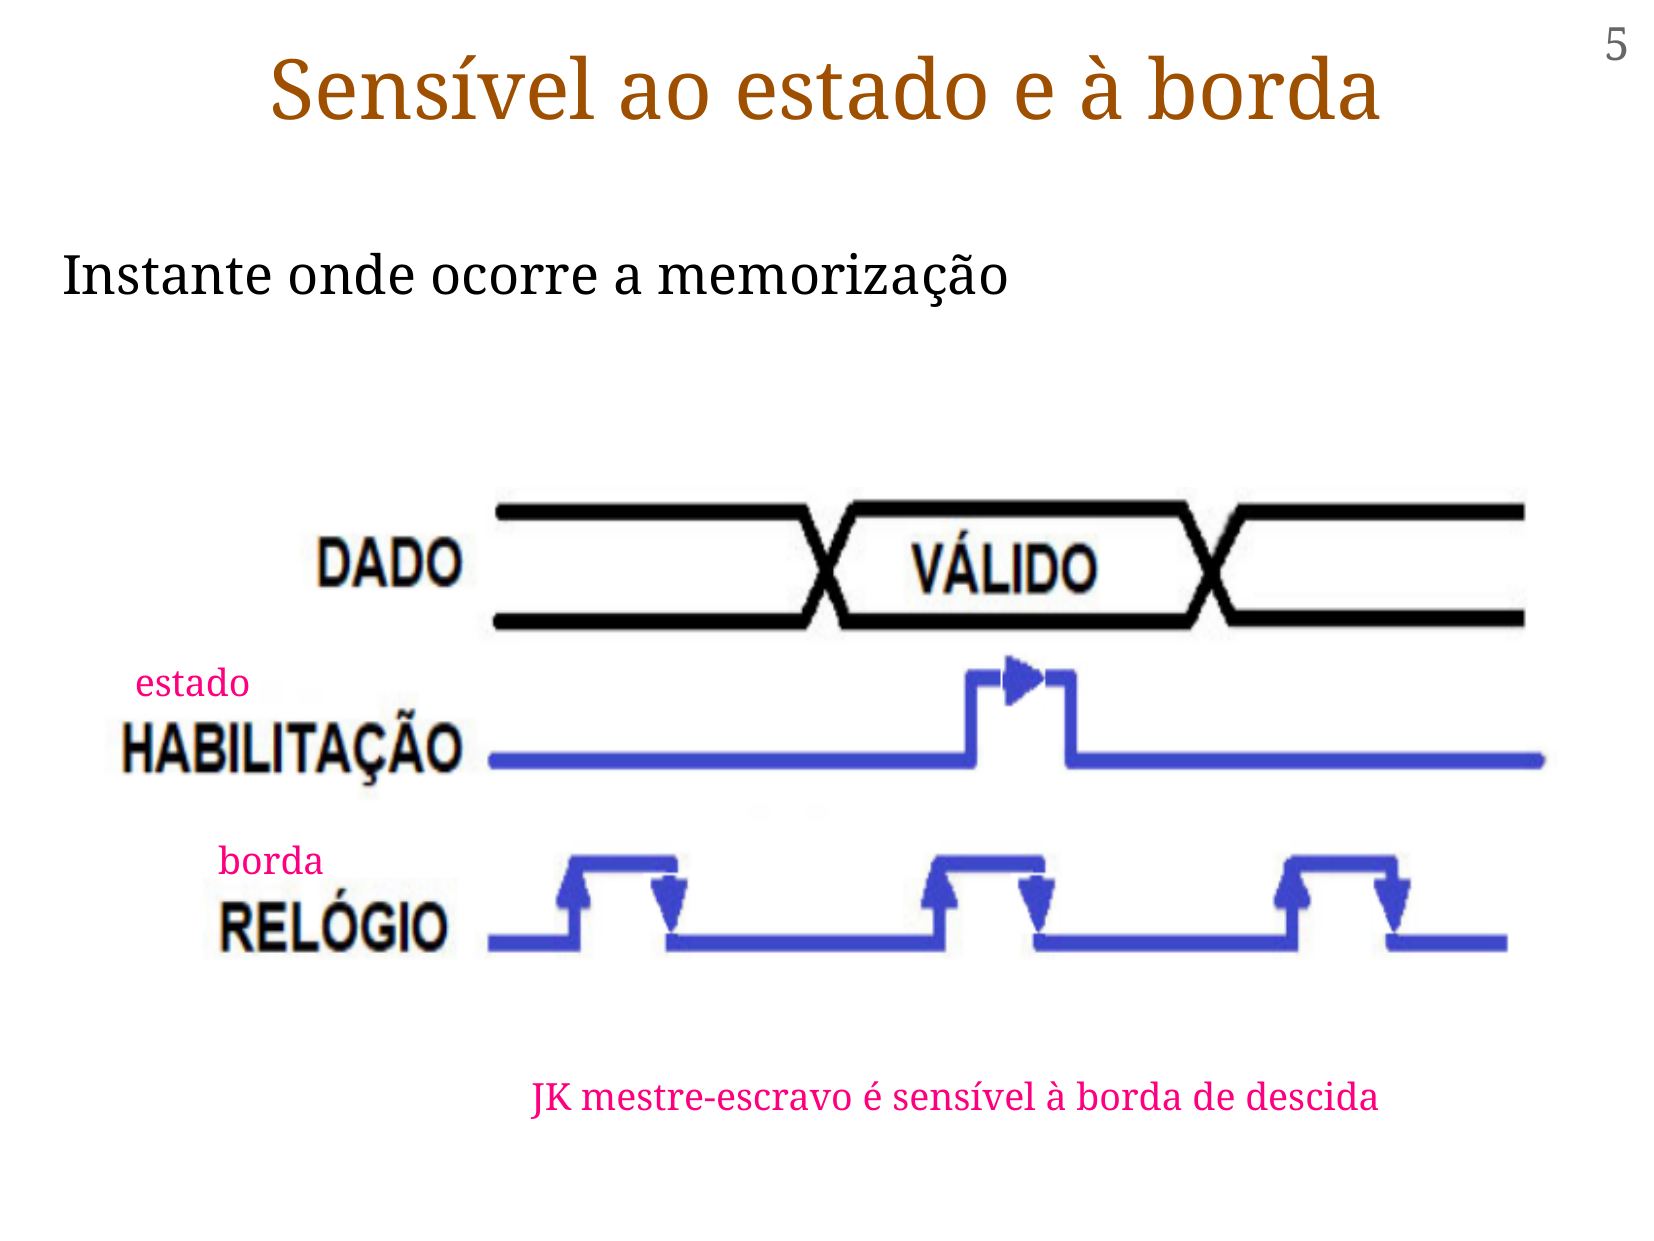

5
# Sensível ao estado e à borda
Instante onde ocorre a memorização
estado
borda
JK mestre-escravo é sensível à borda de descida